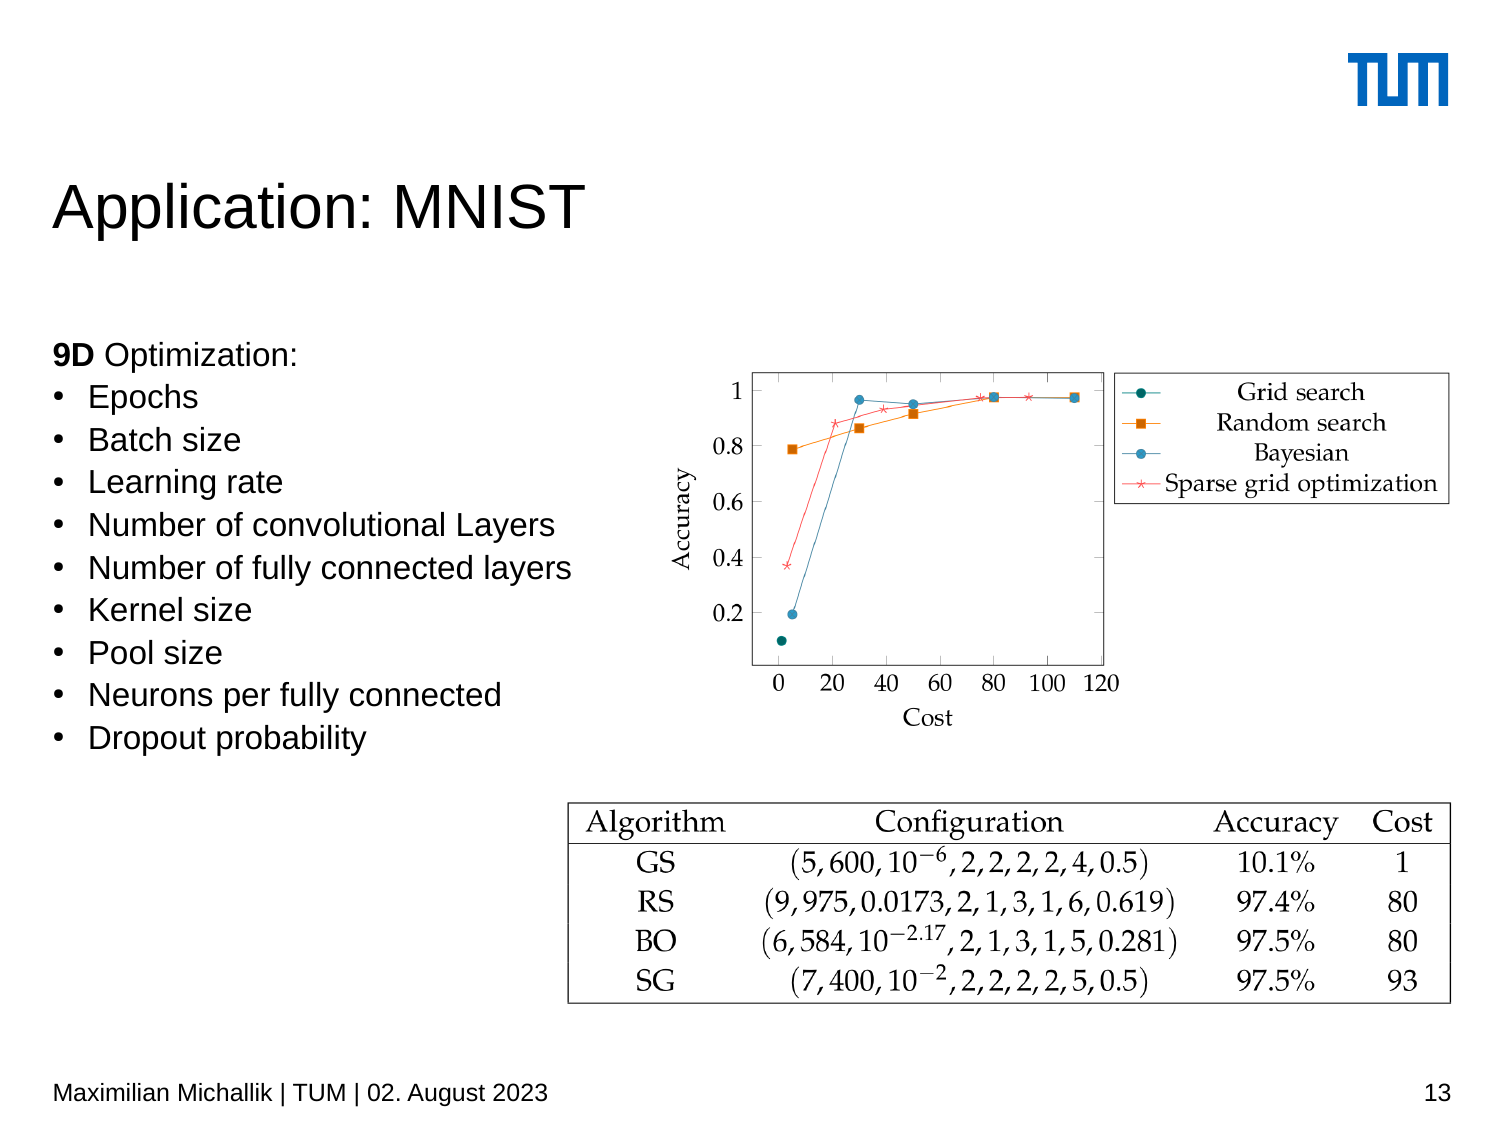

Application: MNIST
# 9D Optimization:
Epochs
Batch size
Learning rate
Number of convolutional Layers
Number of fully connected layers
Kernel size
Pool size
Neurons per fully connected
Dropout probability
Maximilian Michallik | TUM | 02. August 2023
13